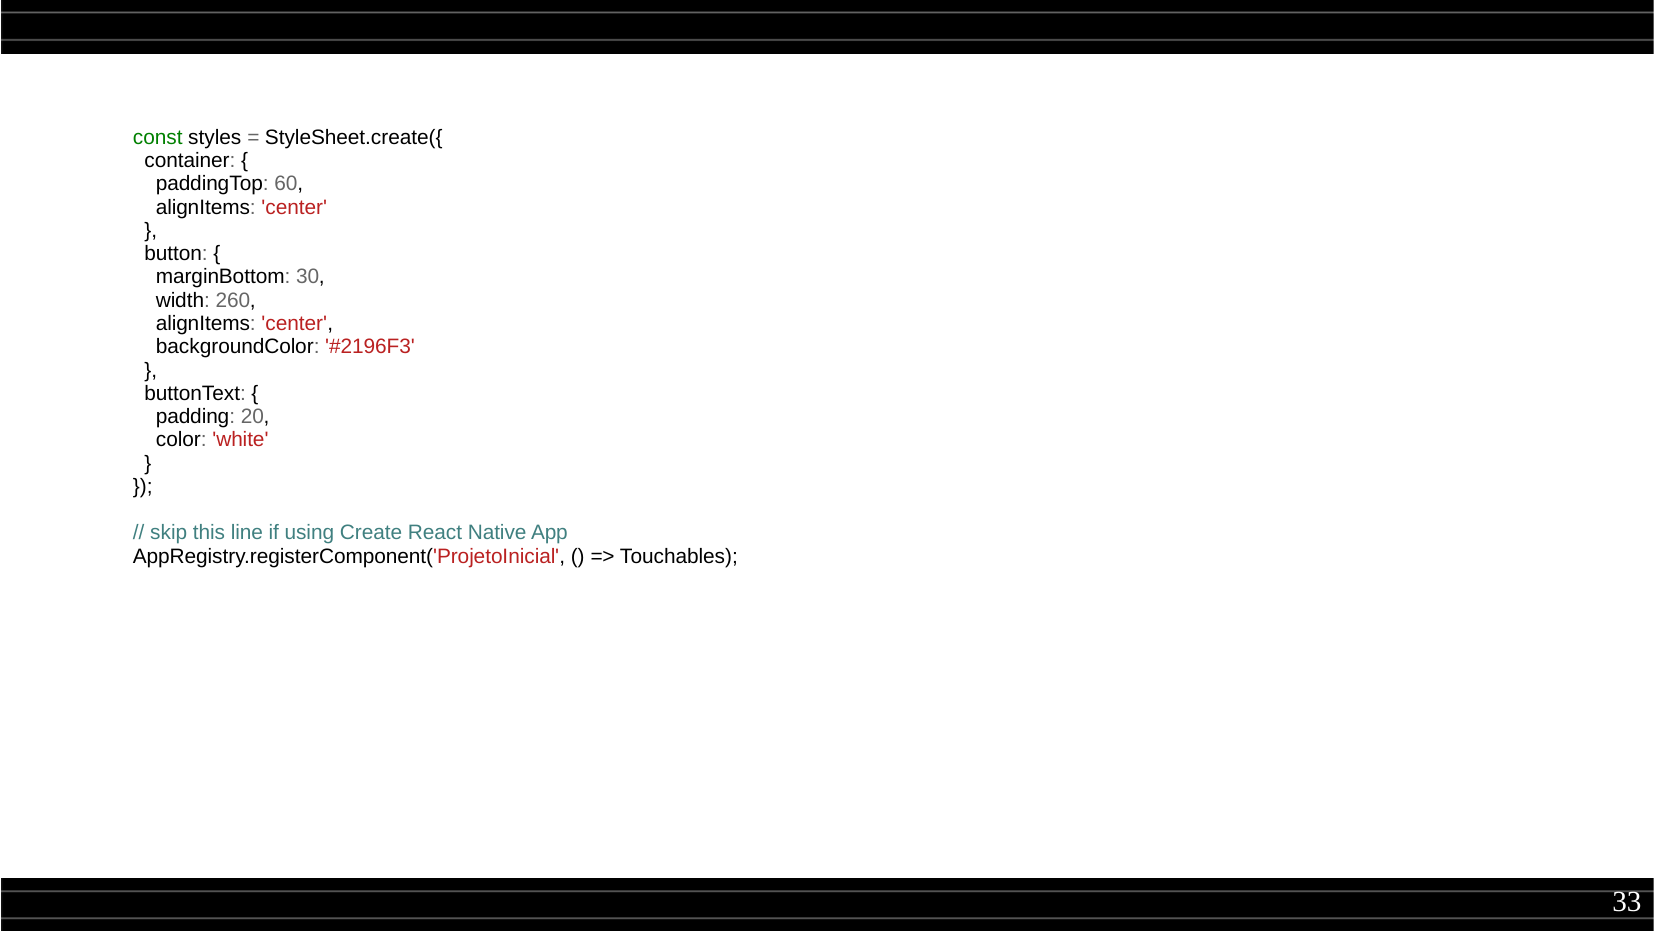

const styles = StyleSheet.create({
 container: {
 paddingTop: 60,
 alignItems: 'center'
 },
 button: {
 marginBottom: 30,
 width: 260,
 alignItems: 'center',
 backgroundColor: '#2196F3'
 },
 buttonText: {
 padding: 20,
 color: 'white'
 }
});
// skip this line if using Create React Native App
AppRegistry.registerComponent('ProjetoInicial', () => Touchables);